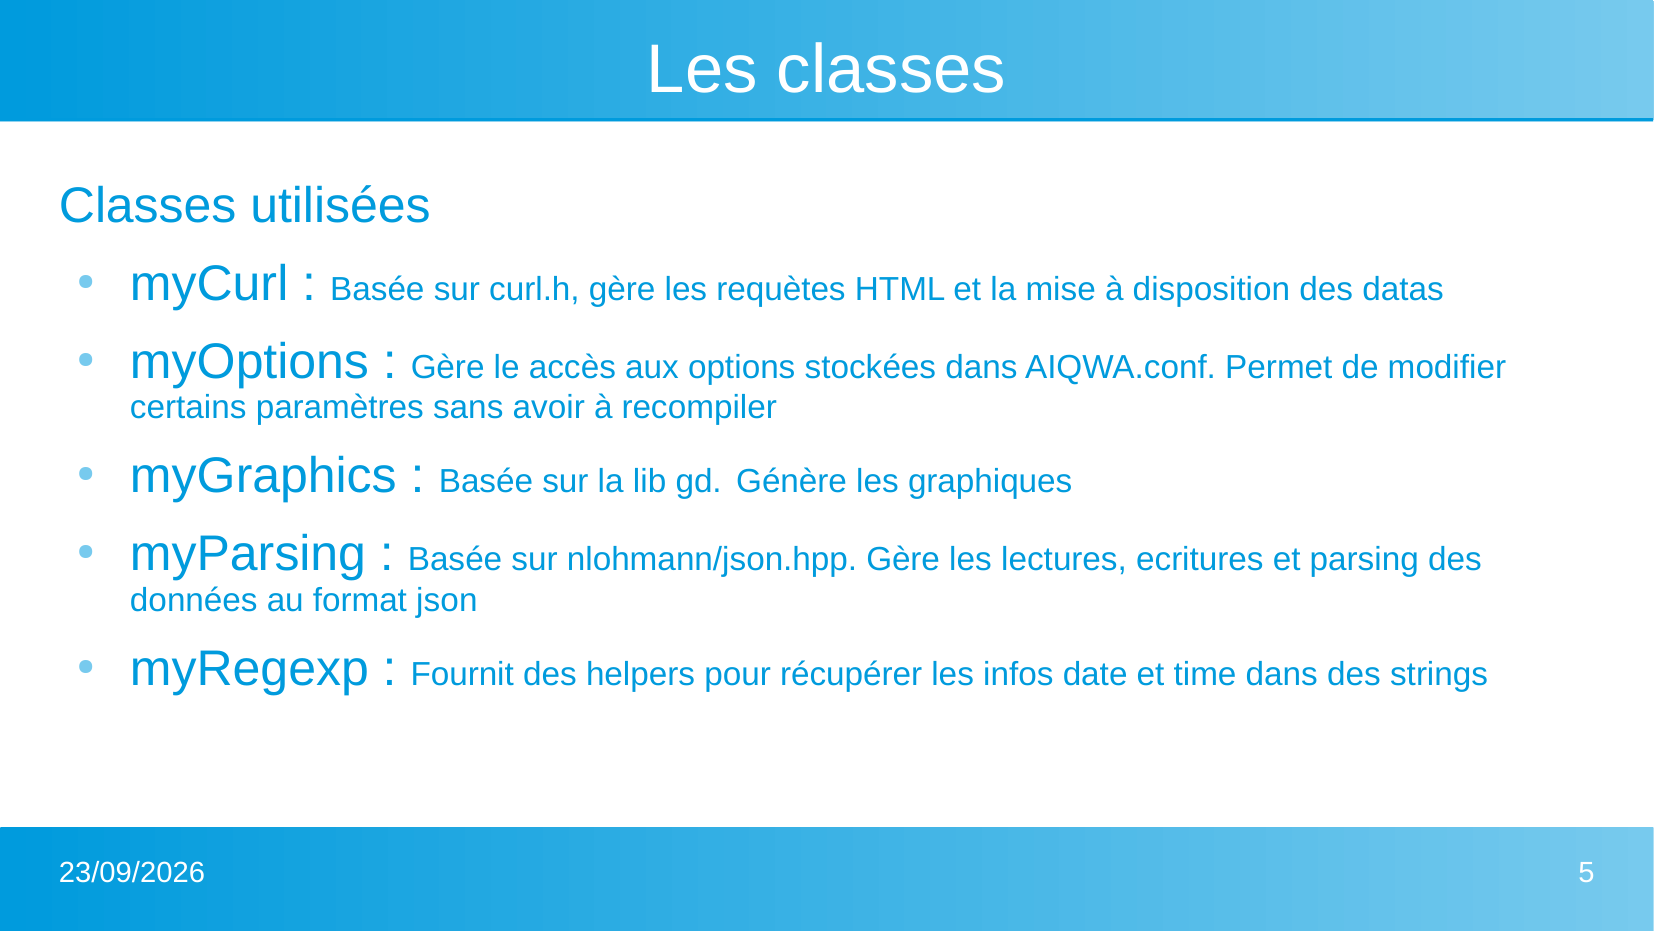

# Les classes
Classes utilisées
myCurl : Basée sur curl.h, gère les requètes HTML et la mise à disposition des datas
myOptions : Gère le accès aux options stockées dans AIQWA.conf. Permet de modifier certains paramètres sans avoir à recompiler
myGraphics : Basée sur la lib gd. Génère les graphiques
myParsing : Basée sur nlohmann/json.hpp. Gère les lectures, ecritures et parsing des données au format json
myRegexp : Fournit des helpers pour récupérer les infos date et time dans des strings
5